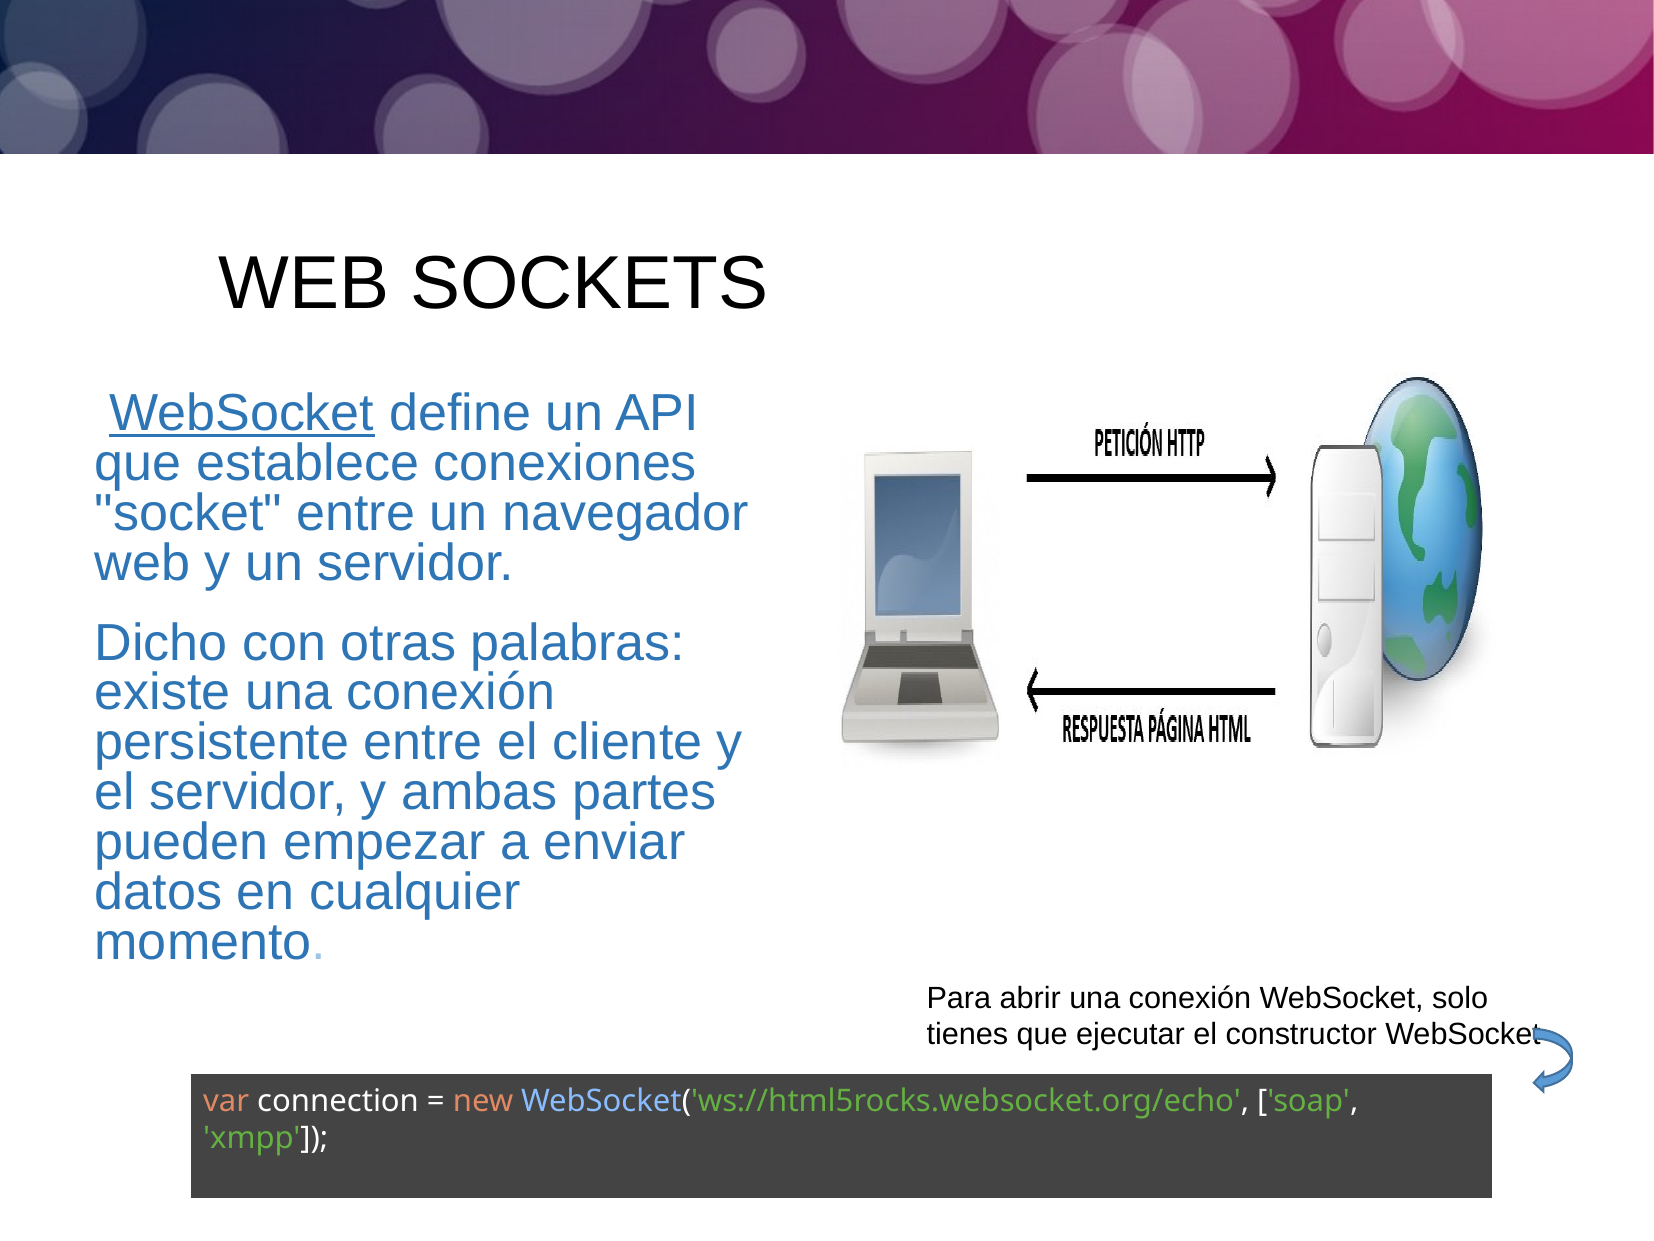

# WEB SOCKETS
 WebSocket define un API que establece conexiones "socket" entre un navegador web y un servidor.
Dicho con otras palabras: existe una conexión persistente entre el cliente y el servidor, y ambas partes pueden empezar a enviar datos en cualquier momento.
Para abrir una conexión WebSocket, solo tienes que ejecutar el constructor WebSocket
var connection = new WebSocket('ws://html5rocks.websocket.org/echo', ['soap', 'xmpp']);